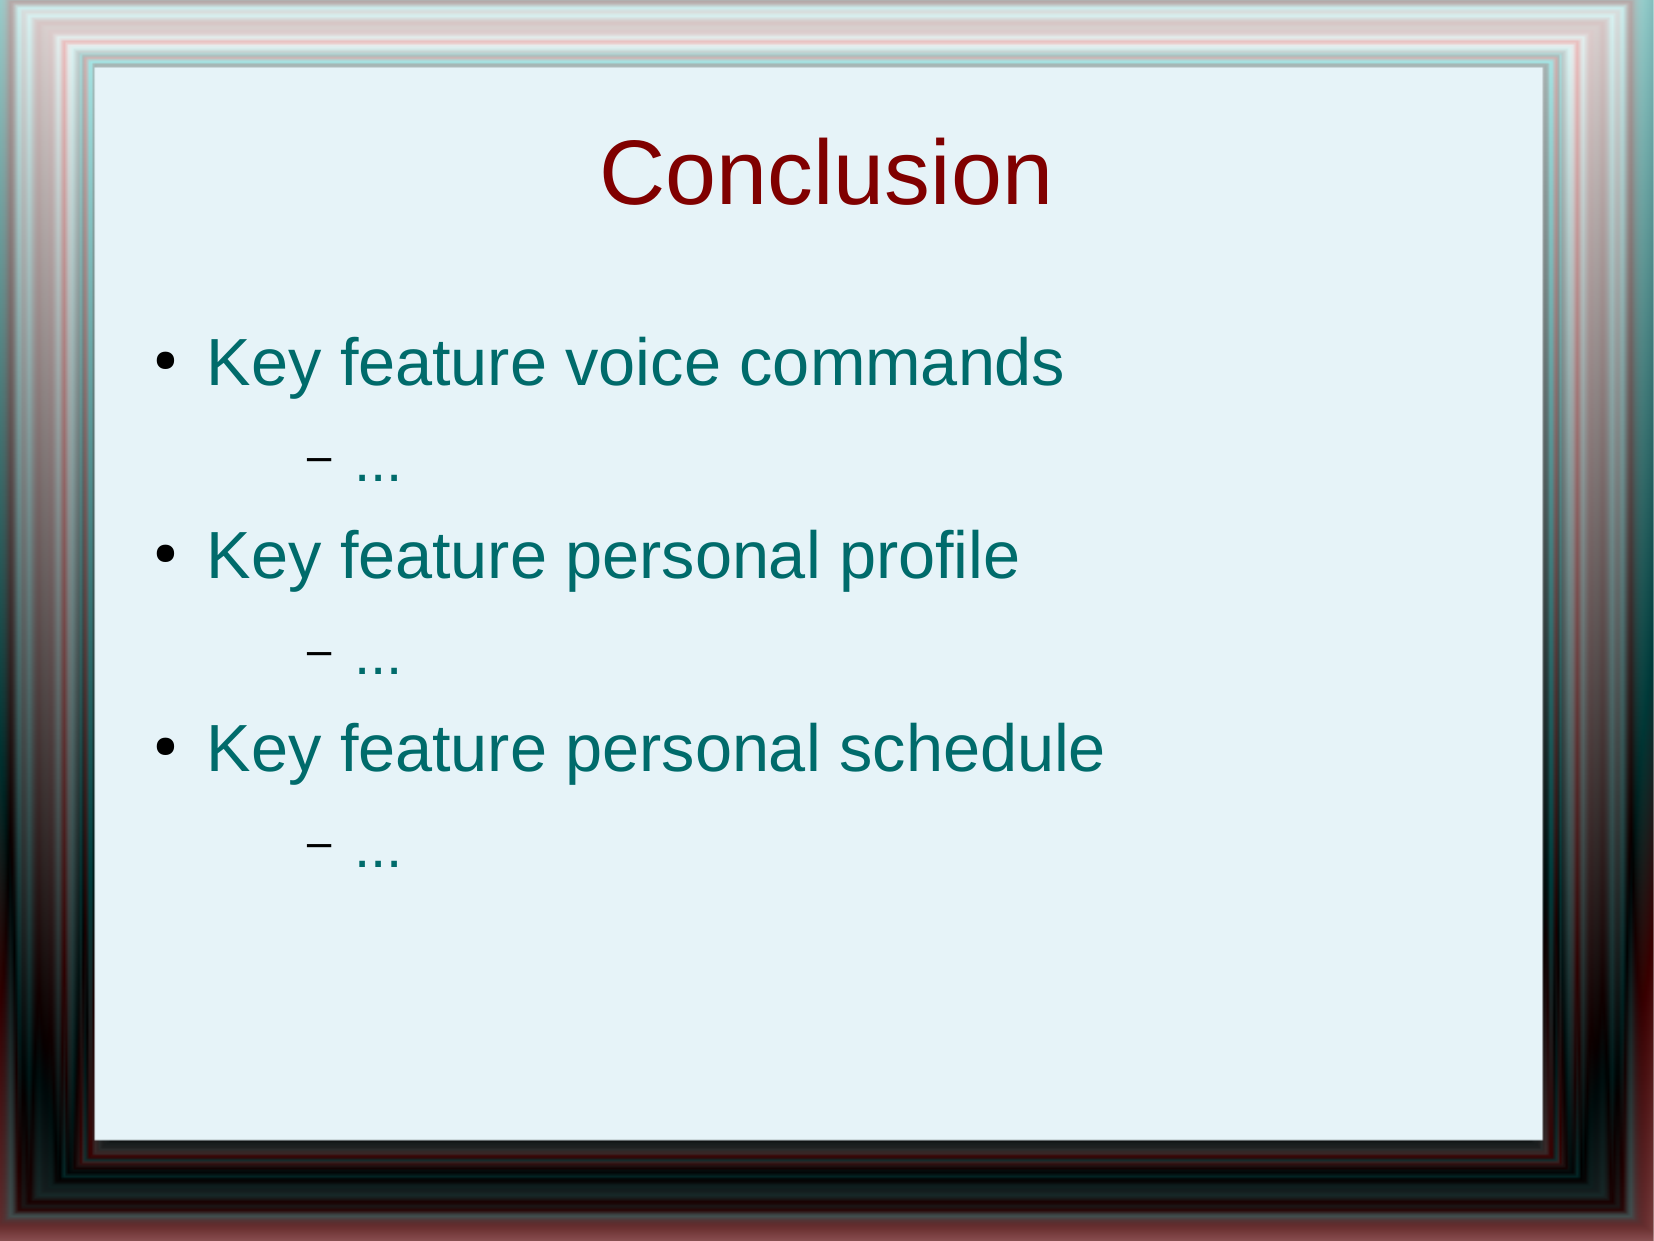

# Conclusion
Key feature voice commands
...
Key feature personal profile
...
Key feature personal schedule
...